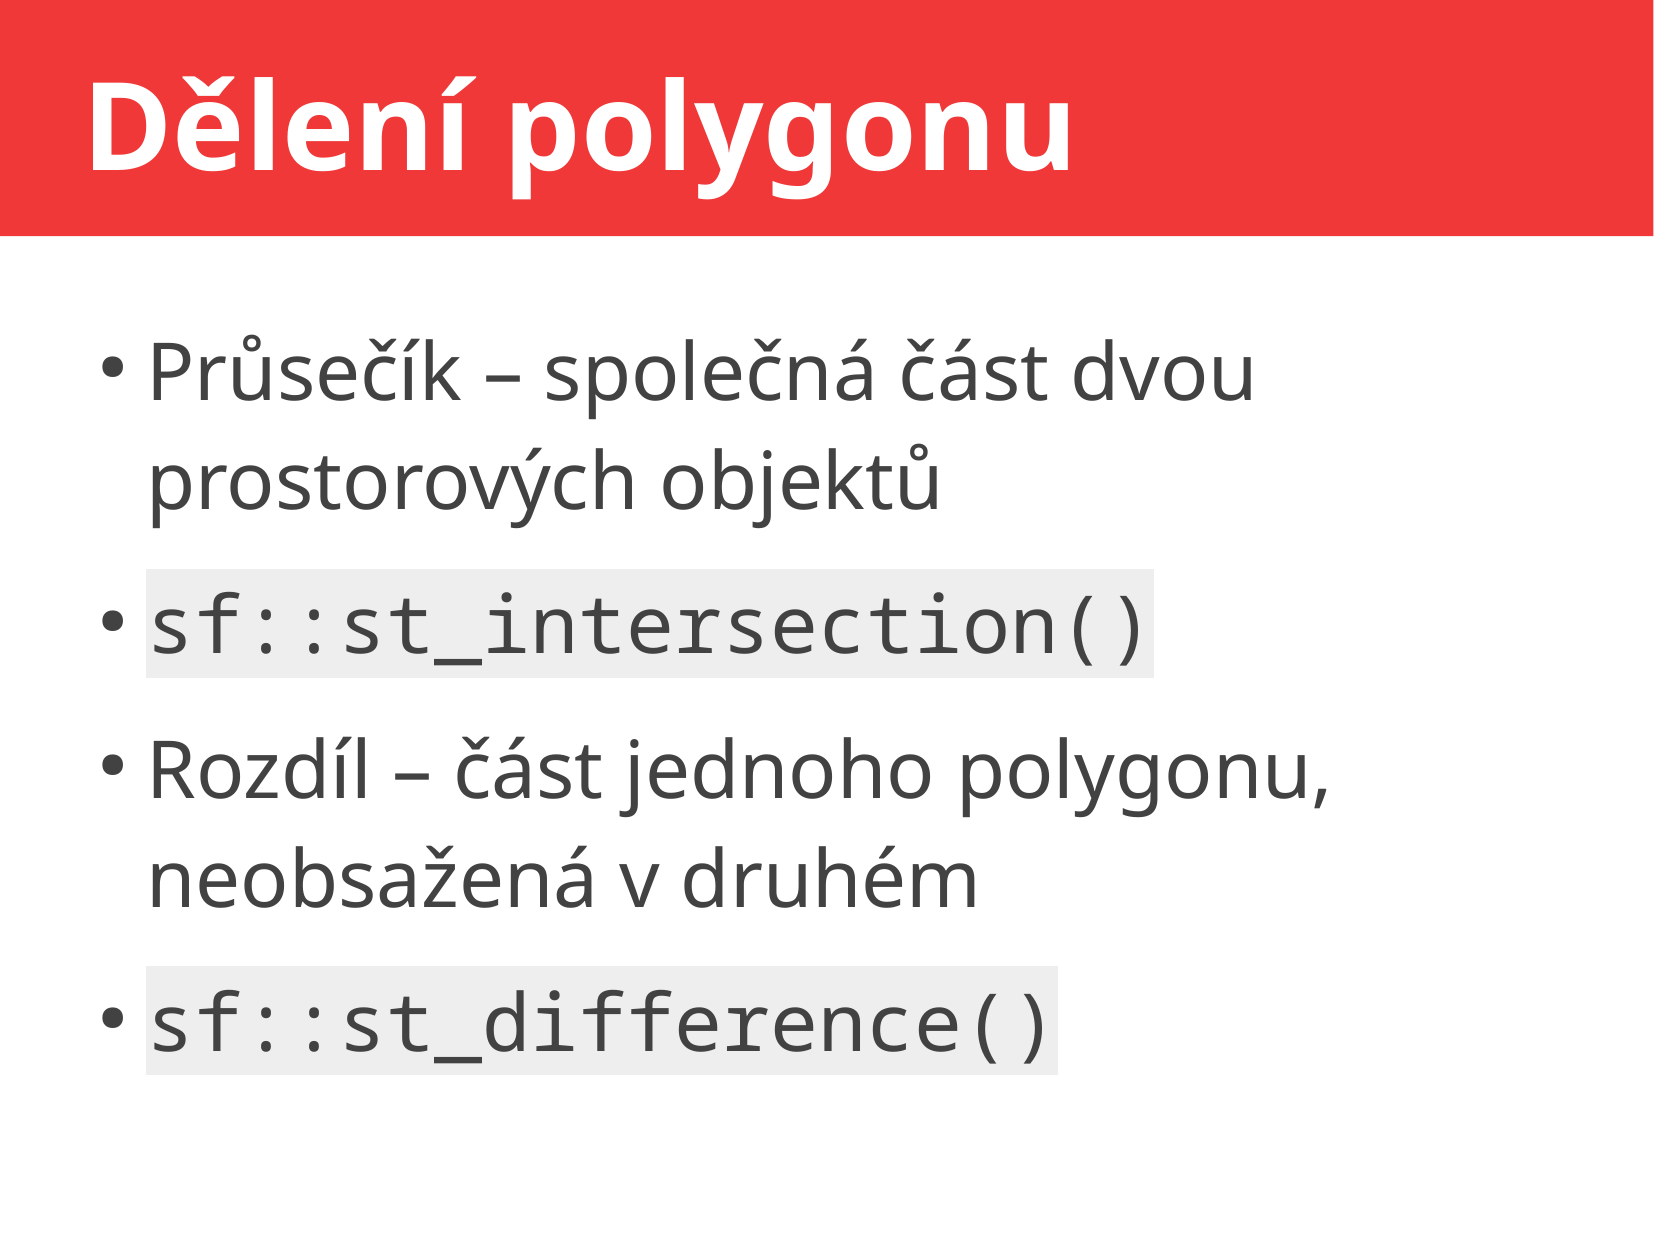

# Dělení polygonu
Průsečík – společná část dvou prostorových objektů
sf::st_intersection()
Rozdíl – část jednoho polygonu, neobsažená v druhém
sf::st_difference()